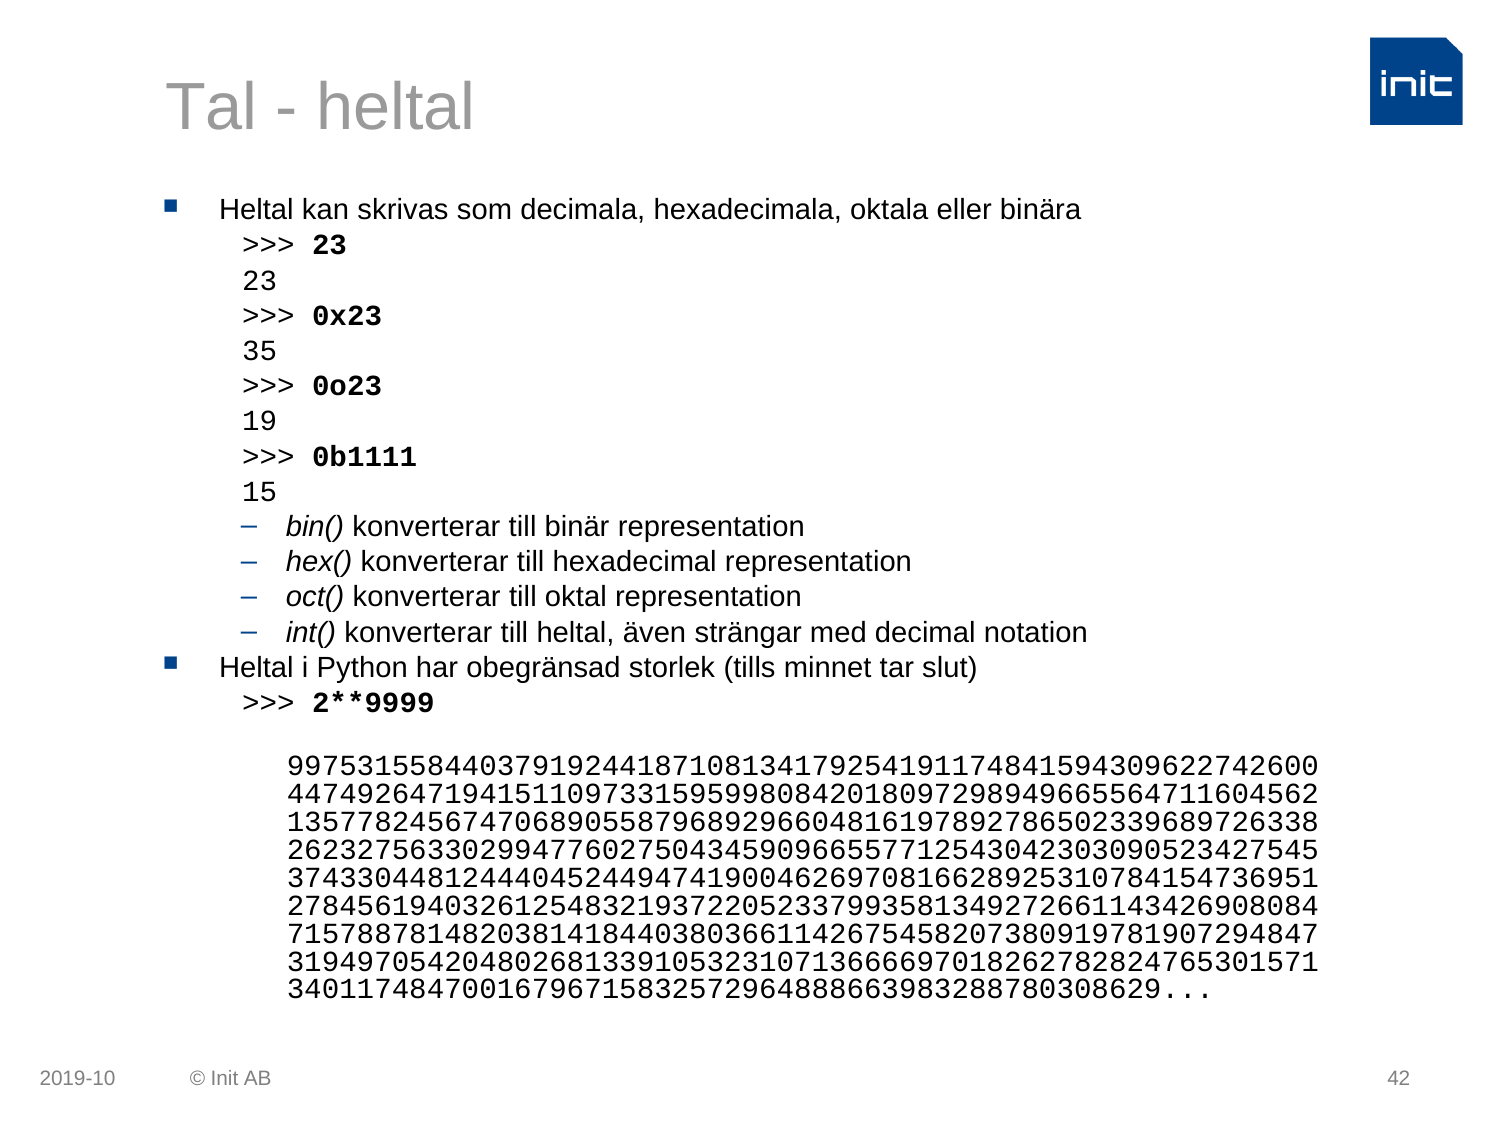

Tal - heltal
Heltal kan skrivas som decimala, hexadecimala, oktala eller binära
>>> 23
23
>>> 0x23
35
>>> 0o23
19
>>> 0b1111
15
bin() konverterar till binär representation
hex() konverterar till hexadecimal representation
oct() konverterar till oktal representation
int() konverterar till heltal, även strängar med decimal notation
Heltal i Python har obegränsad storlek (tills minnet tar slut)
>>> 2**9999
	997531558440379192441871081341792541911748415943096227426004474926471941511097331595998084201809729894966556471160456213577824567470689055879689296604816197892786502339689726338262327563302994776027504345909665577125430423030905234275453743304481244404524494741900462697081662892531078415473695127845619403261254832193722052337993581349272661143426908084715788781482038141844038036611426754582073809197819072948473194970542048026813391053231071366669701826278282476530157134011748470016796715832572964888663983288780308629...
2019-10
© Init AB